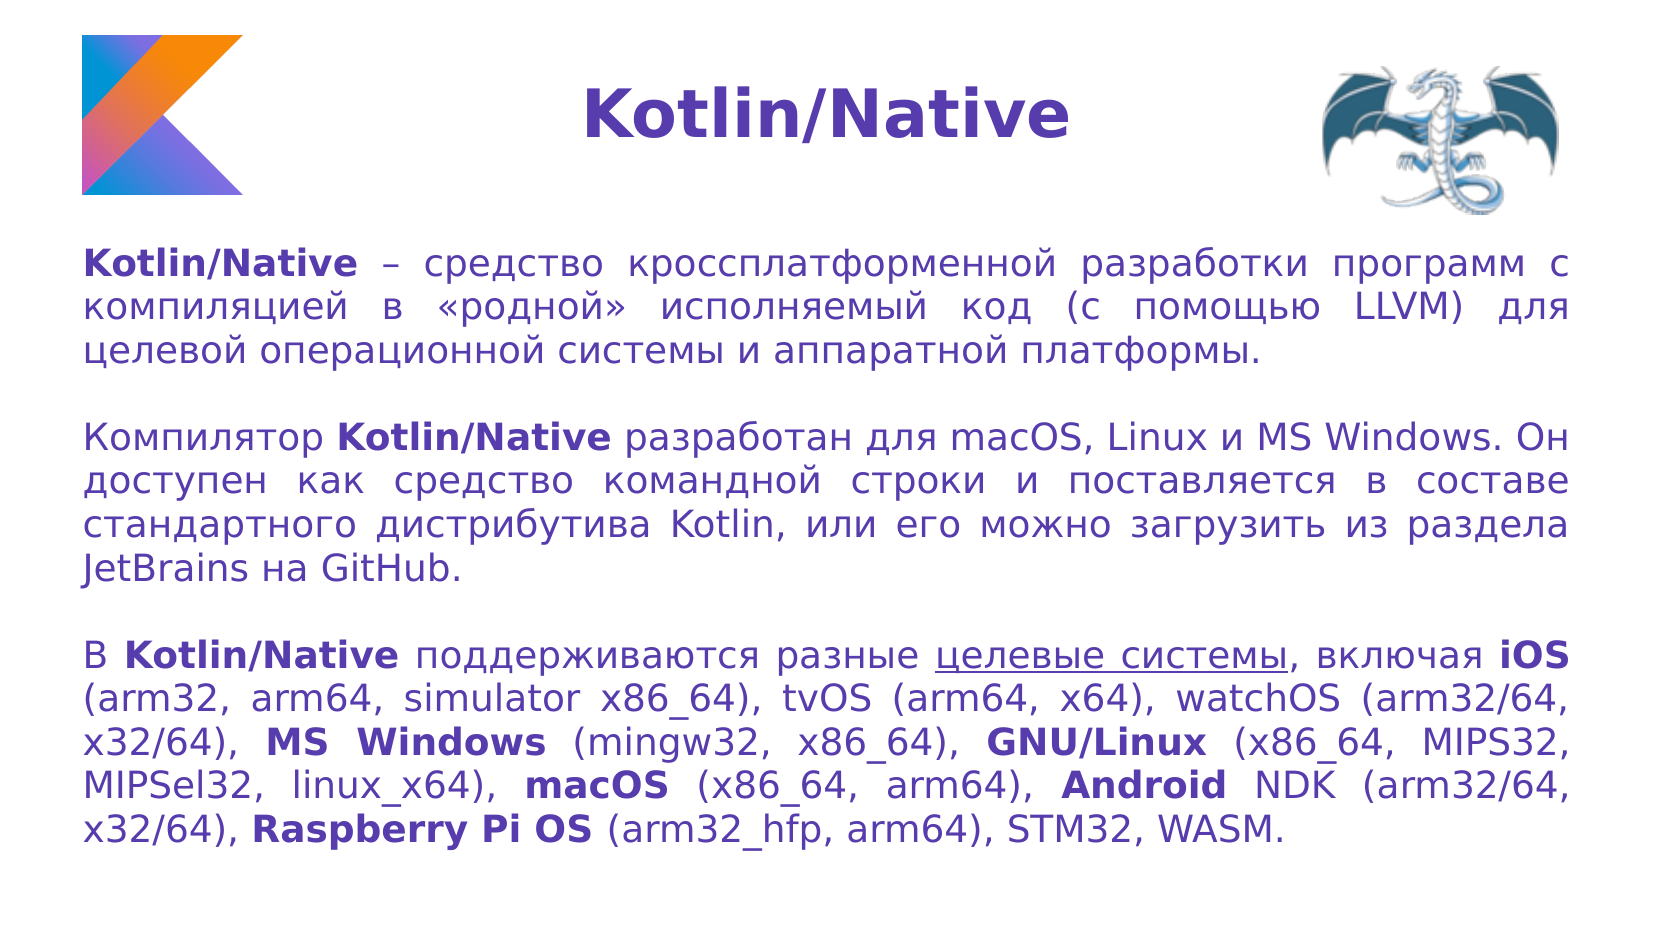

# Kotlin/Native
Kotlin/Native – средство кроссплатформенной разработки программ с компиляцией в «родной» исполняемый код (с помощью LLVM) для целевой операционной системы и аппаратной платформы.
Компилятор Kotlin/Native разработан для macOS, Linux и MS Windows. Он доступен как средство командной строки и поставляется в составе стандартного дистрибутива Kotlin, или его можно загрузить из раздела JetBrains на GitHub.
В Kotlin/Native поддерживаются разные целевые системы, включая iOS (arm32, arm64, simulator x86_64), tvOS (arm64, x64), watchOS (arm32/64, x32/64), MS Windows (mingw32, x86_64), GNU/Linux (x86_64, MIPS32, MIPSel32, linux_x64), macOS (x86_64, arm64), Android NDK (arm32/64, x32/64), Raspberry Pi OS (arm32_hfp, arm64), STM32, WASM.